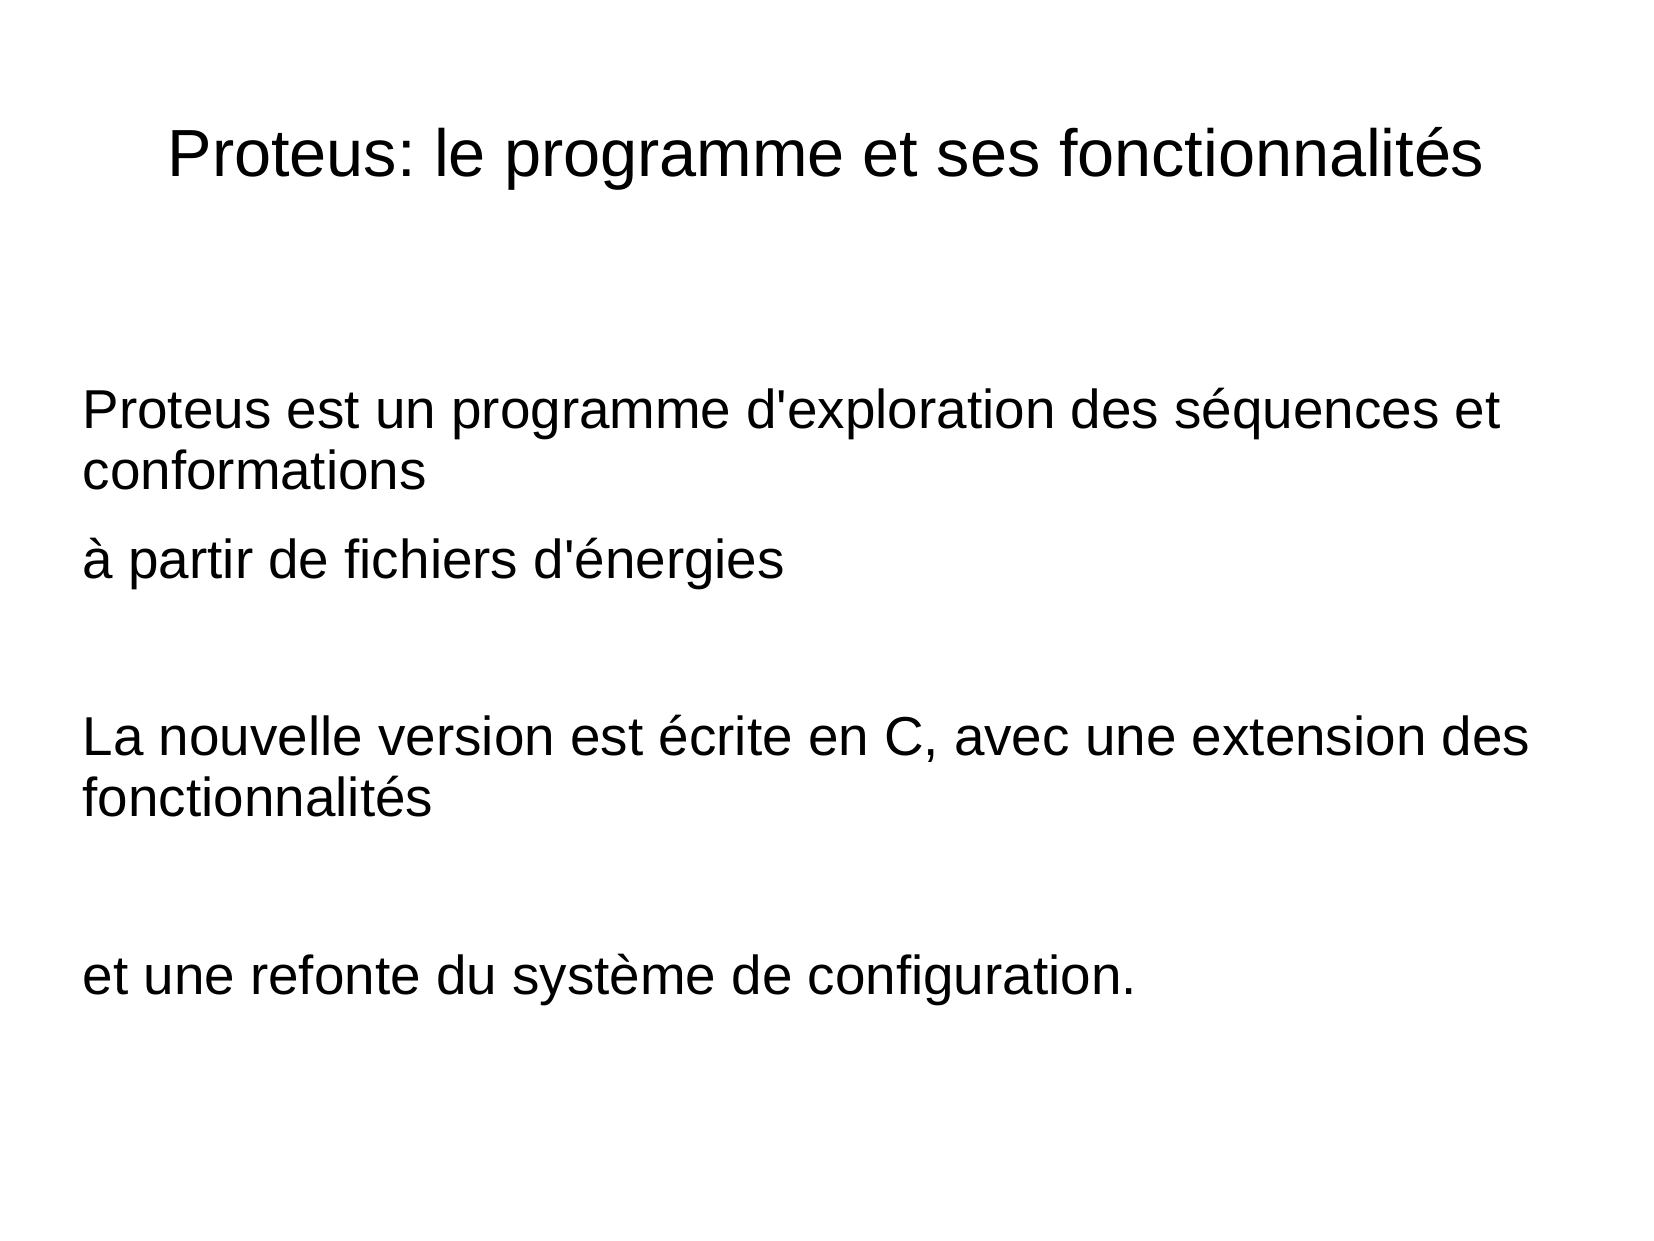

# Proteus: le programme et ses fonctionnalités
Proteus est un programme d'exploration des séquences et conformations
à partir de fichiers d'énergies
La nouvelle version est écrite en C, avec une extension des fonctionnalités
et une refonte du système de configuration.